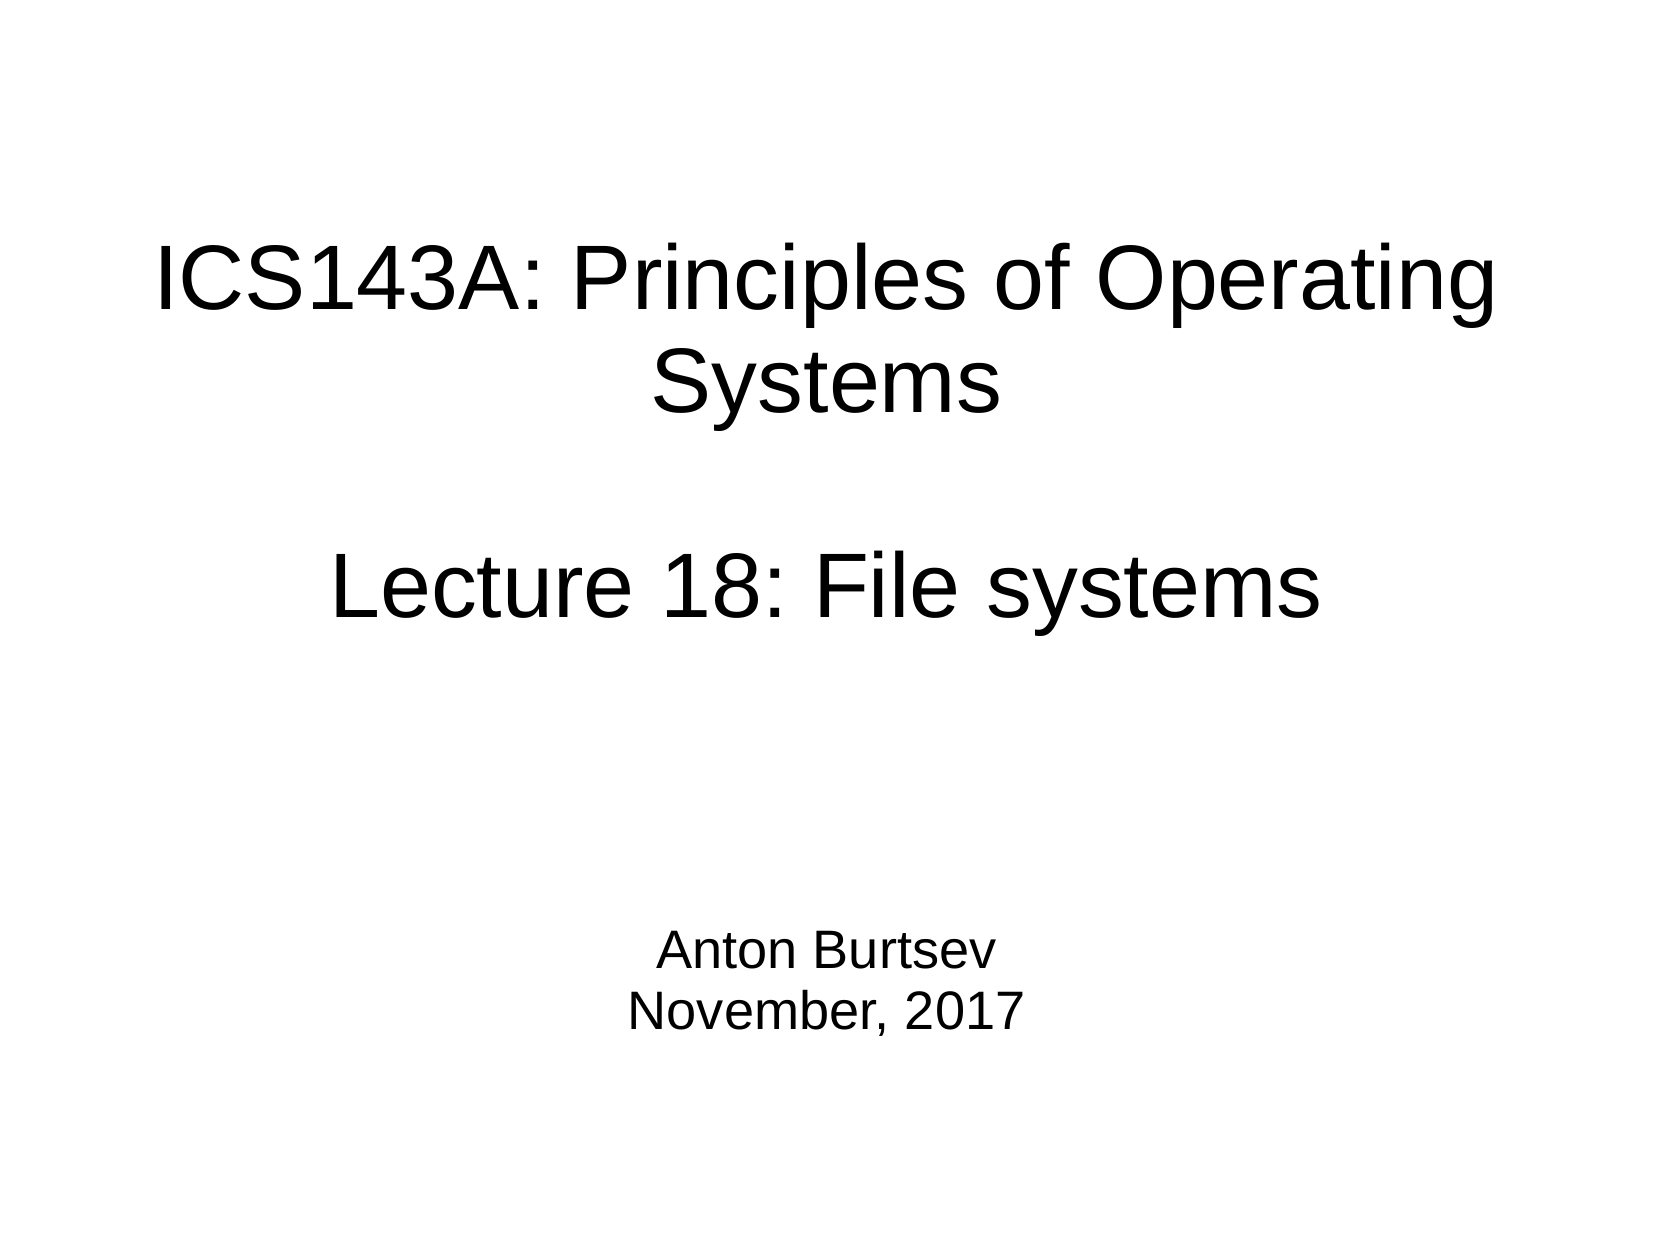

# ICS143A: Principles of Operating Systems Lecture 18: File systems
Anton Burtsev
November, 2017